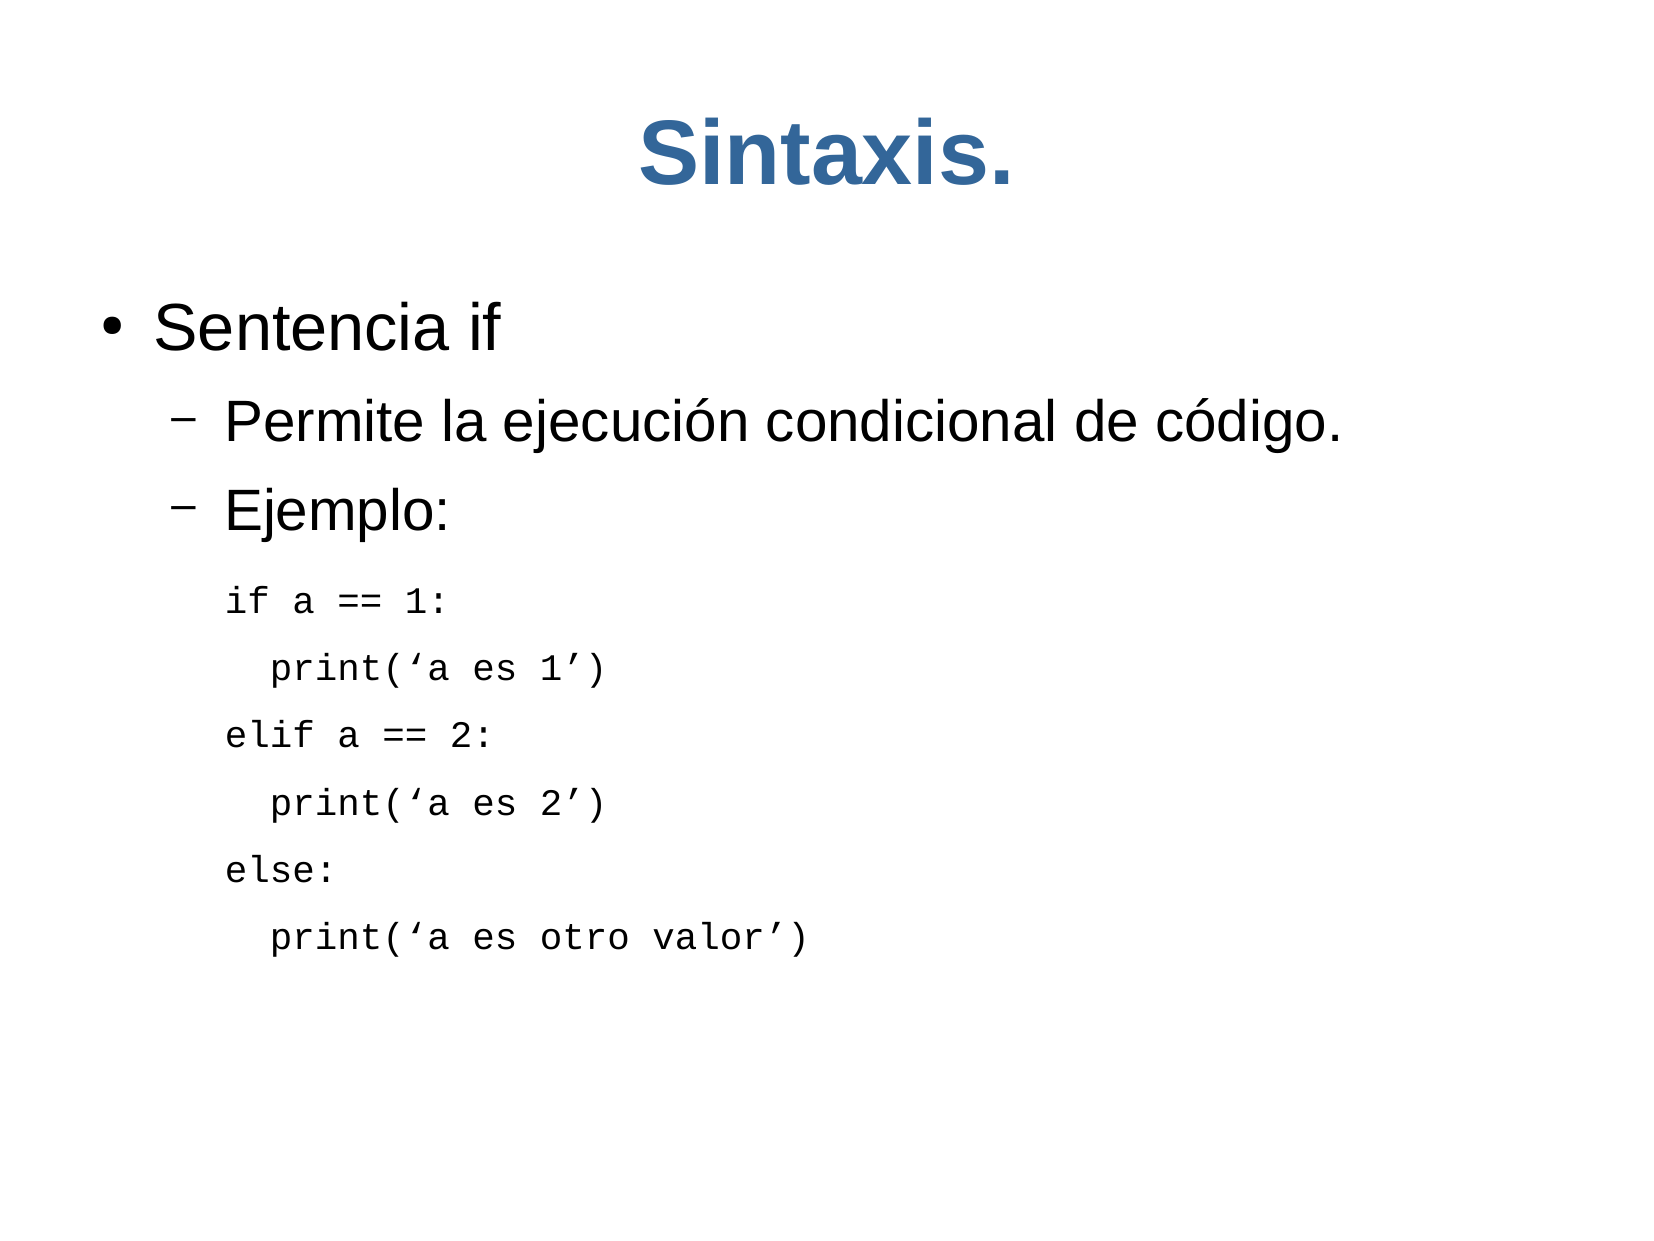

# Sintaxis.
Sentencia if
Permite la ejecución condicional de código.
Ejemplo:
if a == 1:
 print(‘a es 1’)
elif a == 2:
 print(‘a es 2’)
else:
 print(‘a es otro valor’)